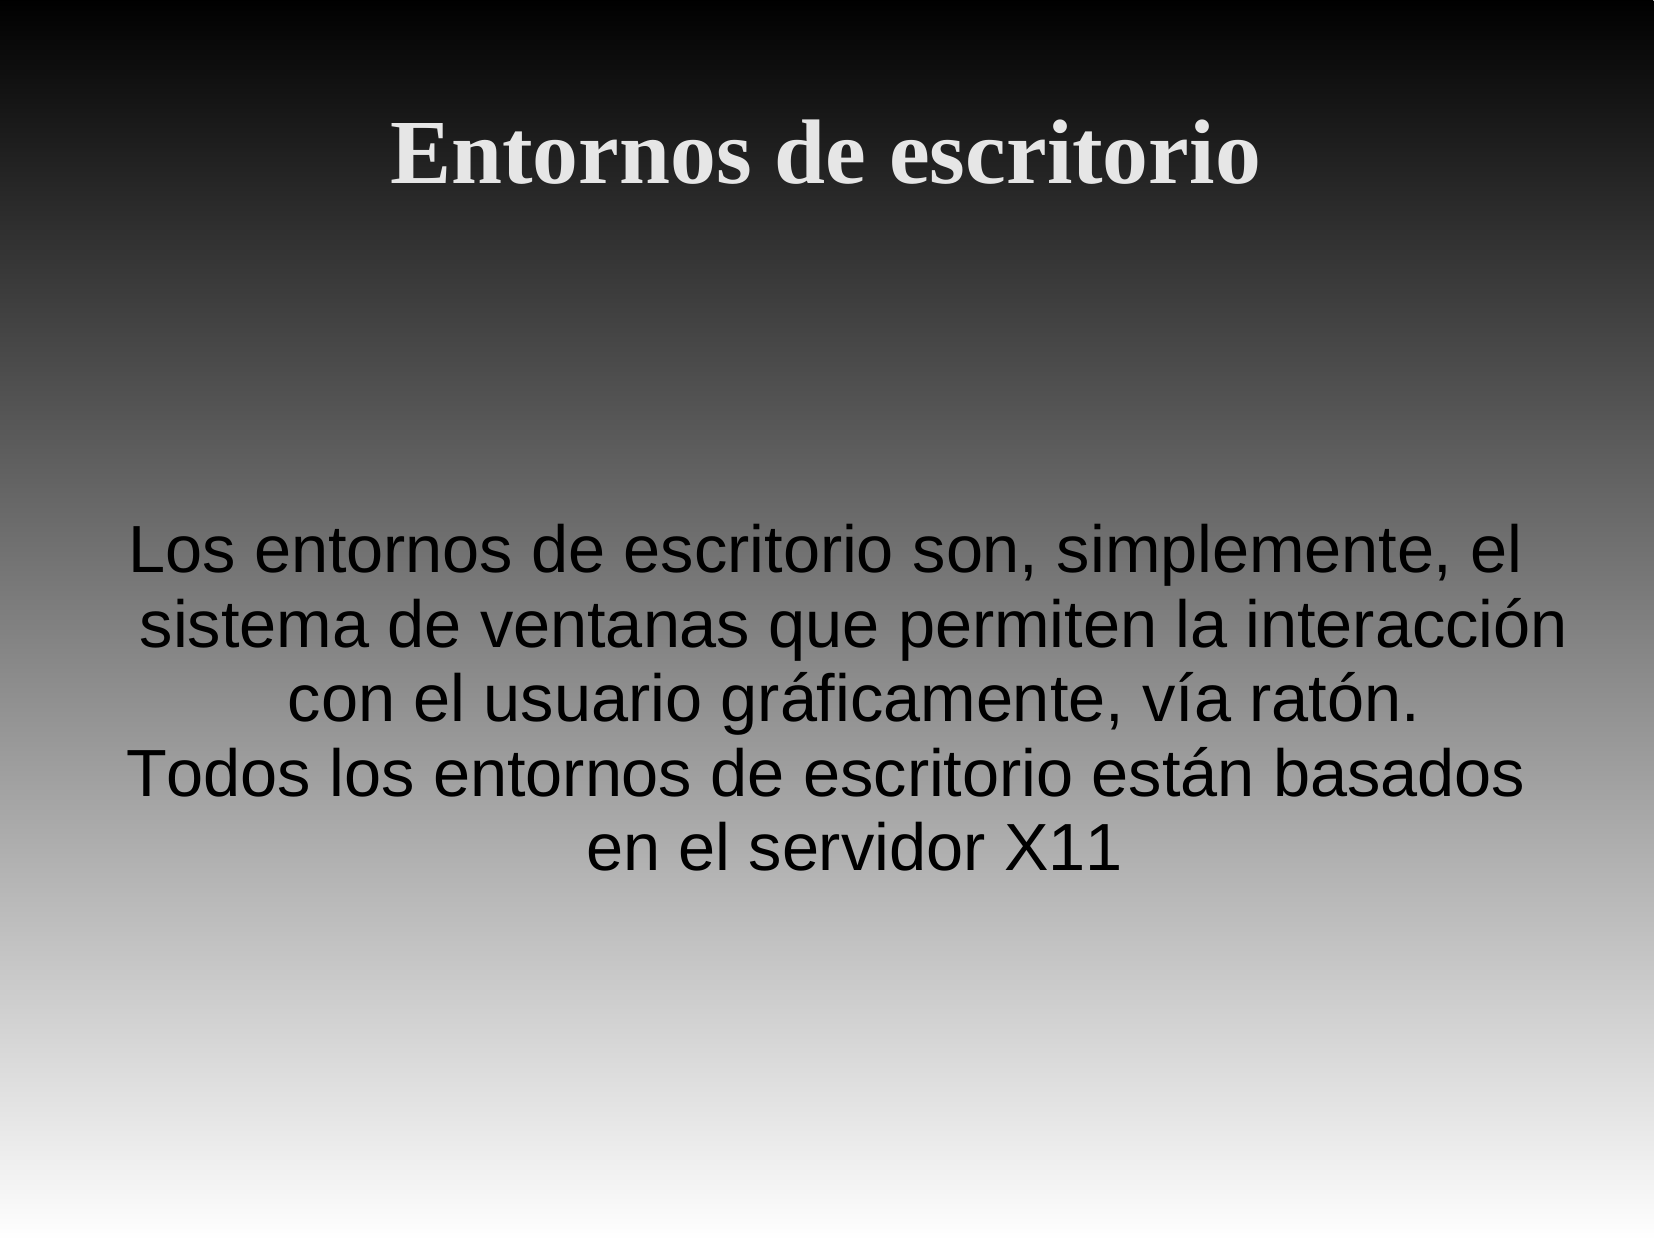

# Entornos de escritorio
Los entornos de escritorio son, simplemente, el sistema de ventanas que permiten la interacción con el usuario gráficamente, vía ratón.
Todos los entornos de escritorio están basados en el servidor X11